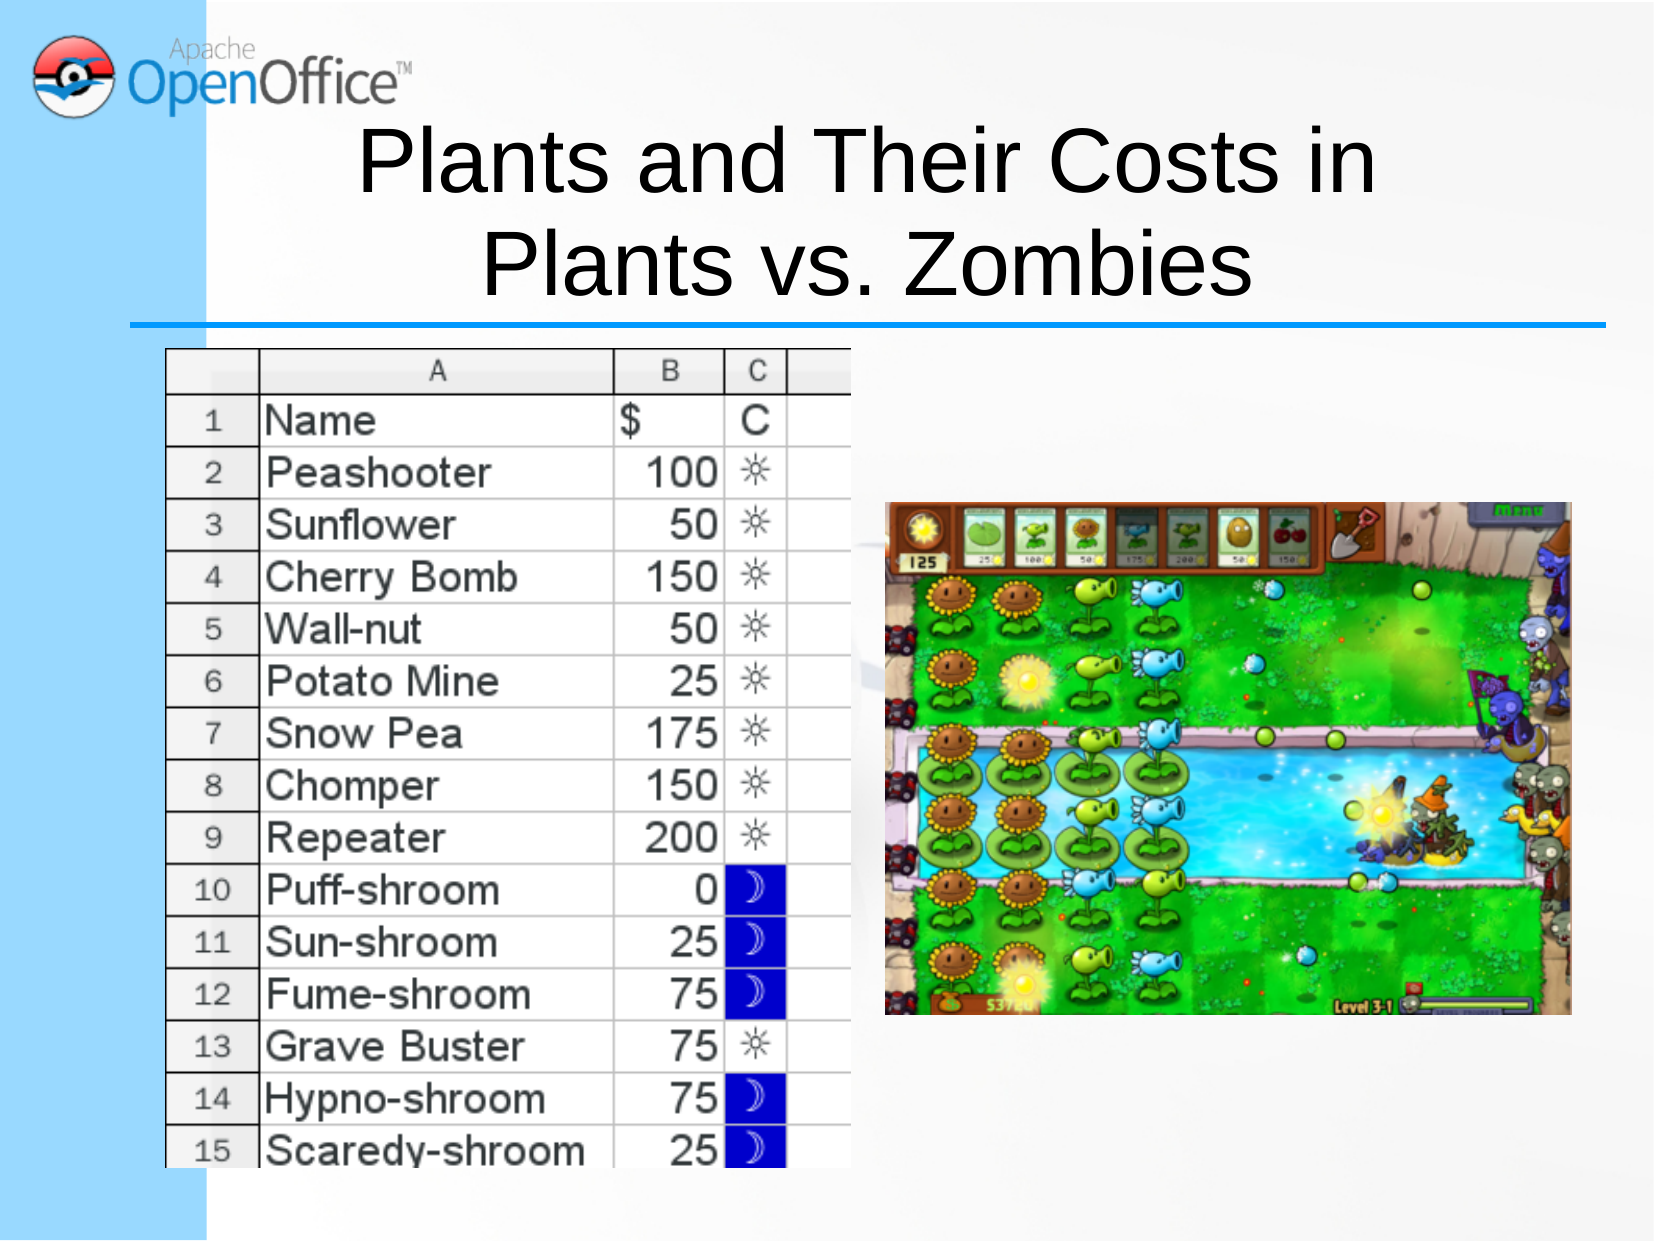

# Plants and Their Costs in Plants vs. Zombies